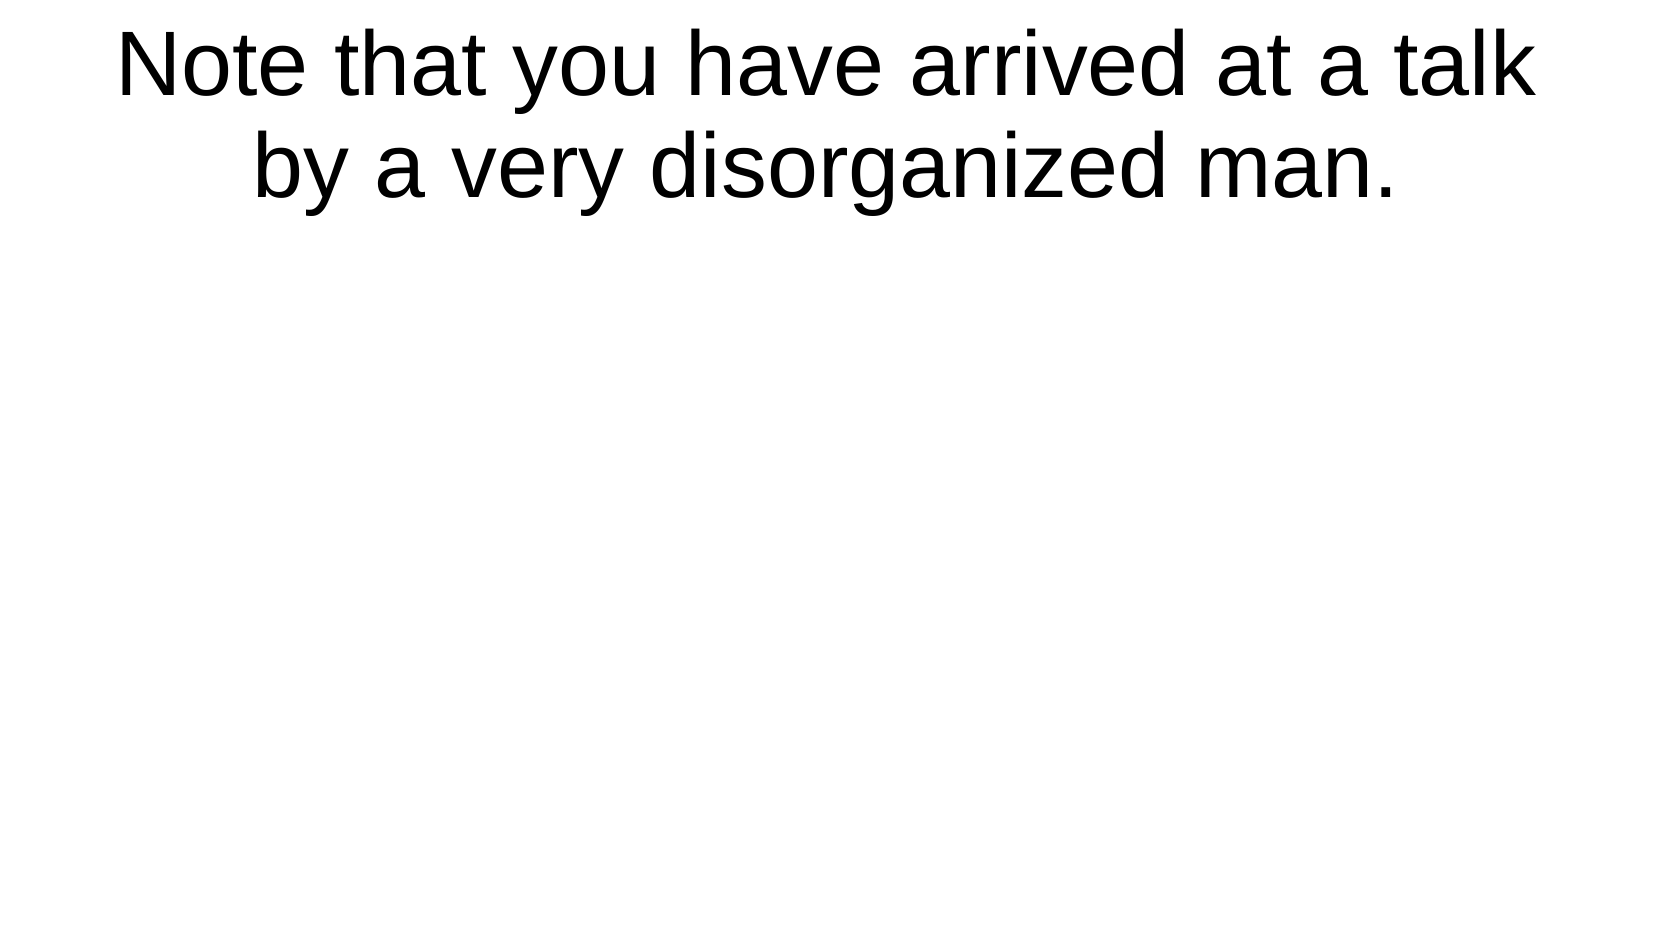

# Note that you have arrived at a talk by a very disorganized man.